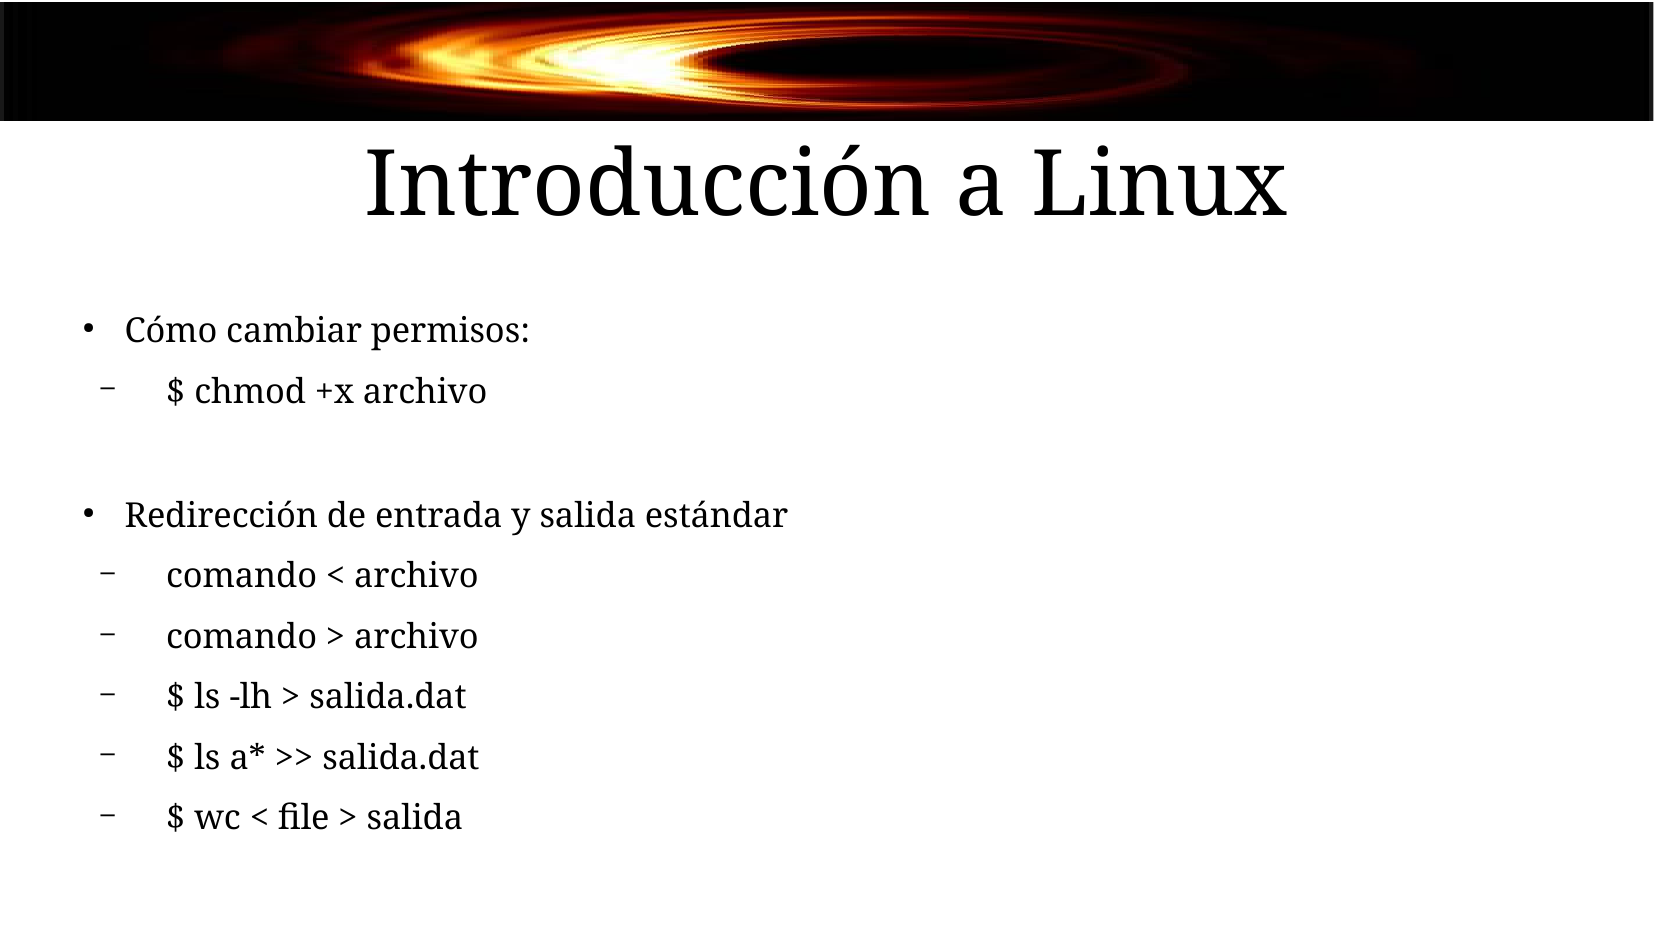

# Introducción a Linux
Cómo cambiar permisos:
$ chmod +x archivo
Redirección de entrada y salida estándar
comando < archivo
comando > archivo
$ ls -lh > salida.dat
$ ls a* >> salida.dat
$ wc < file > salida